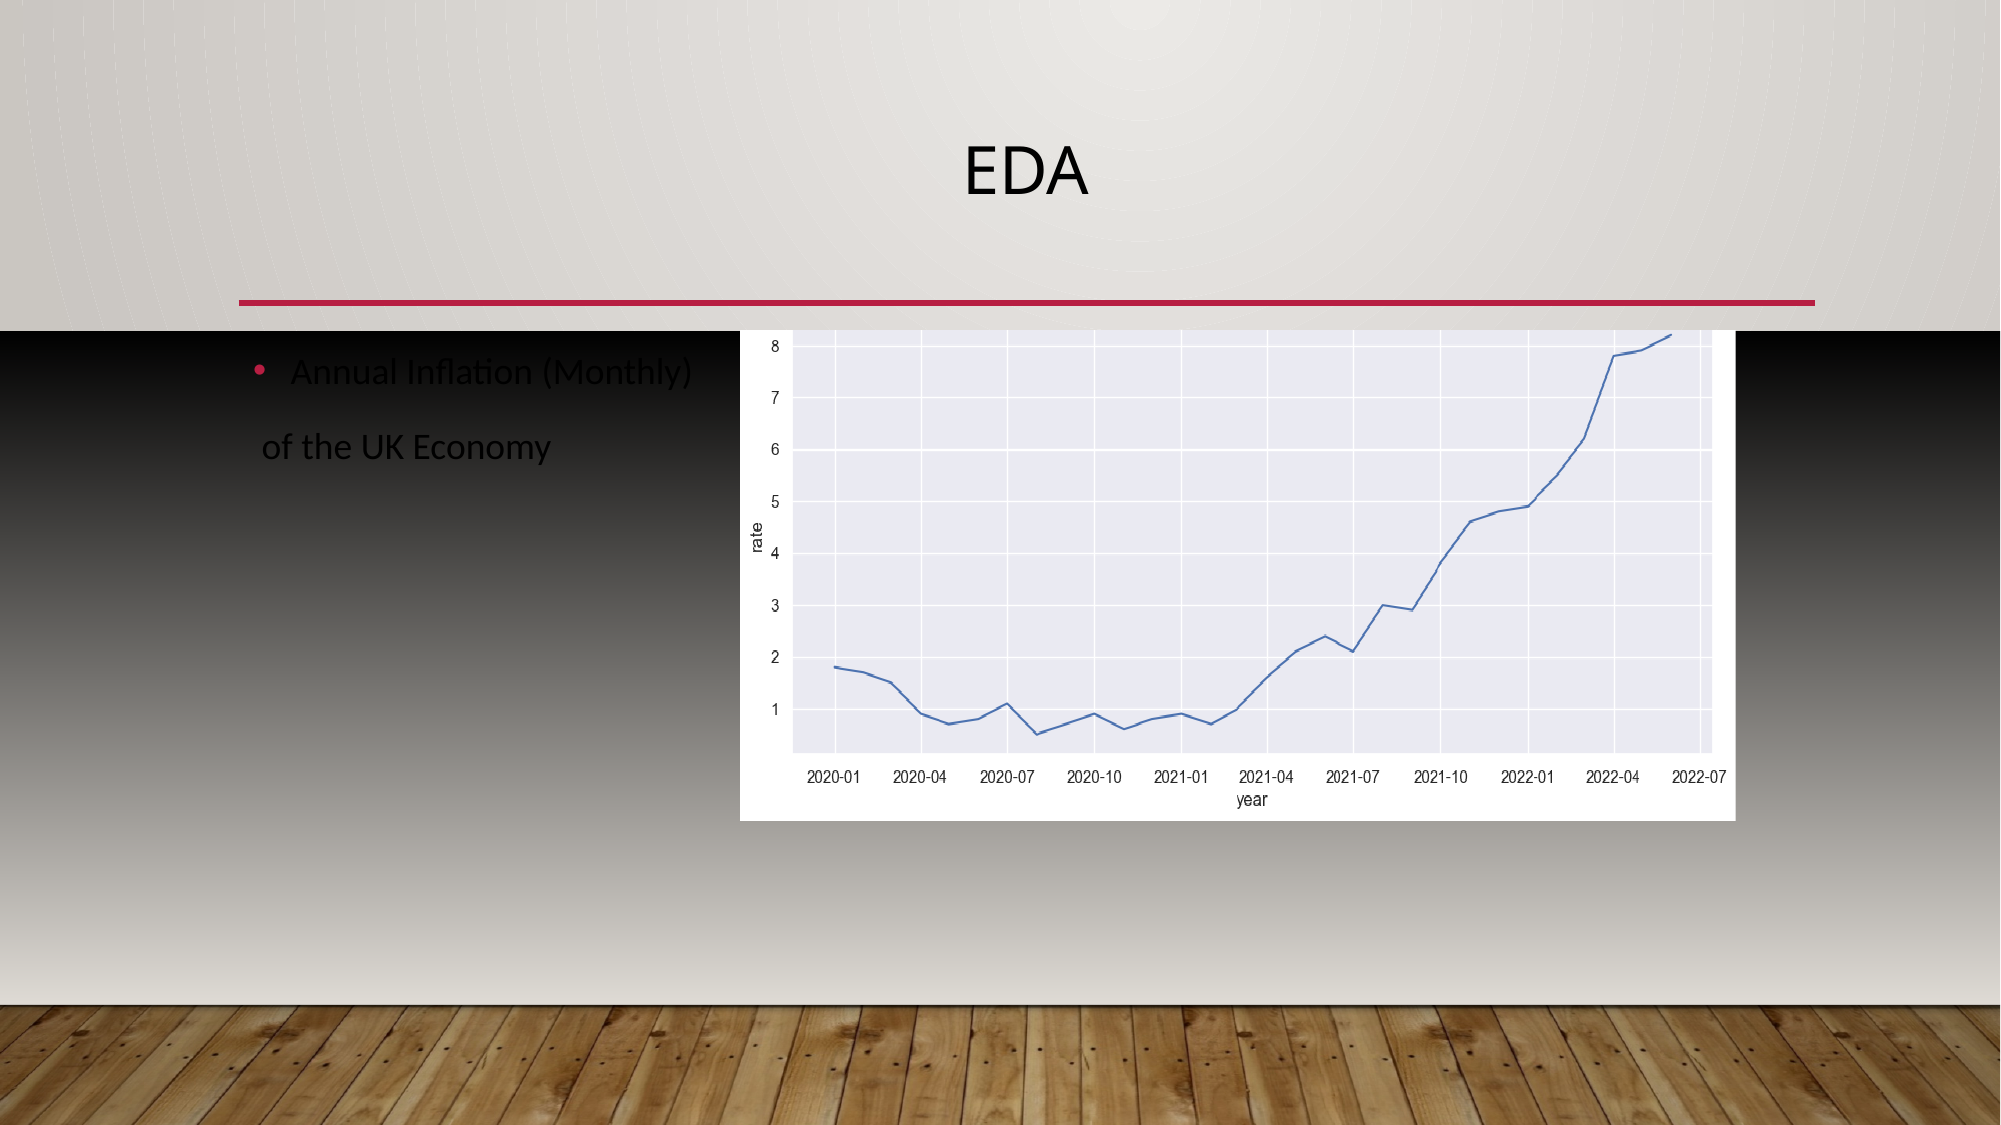

# EDA
Annual Inflation (Monthly)
 of the UK Economy